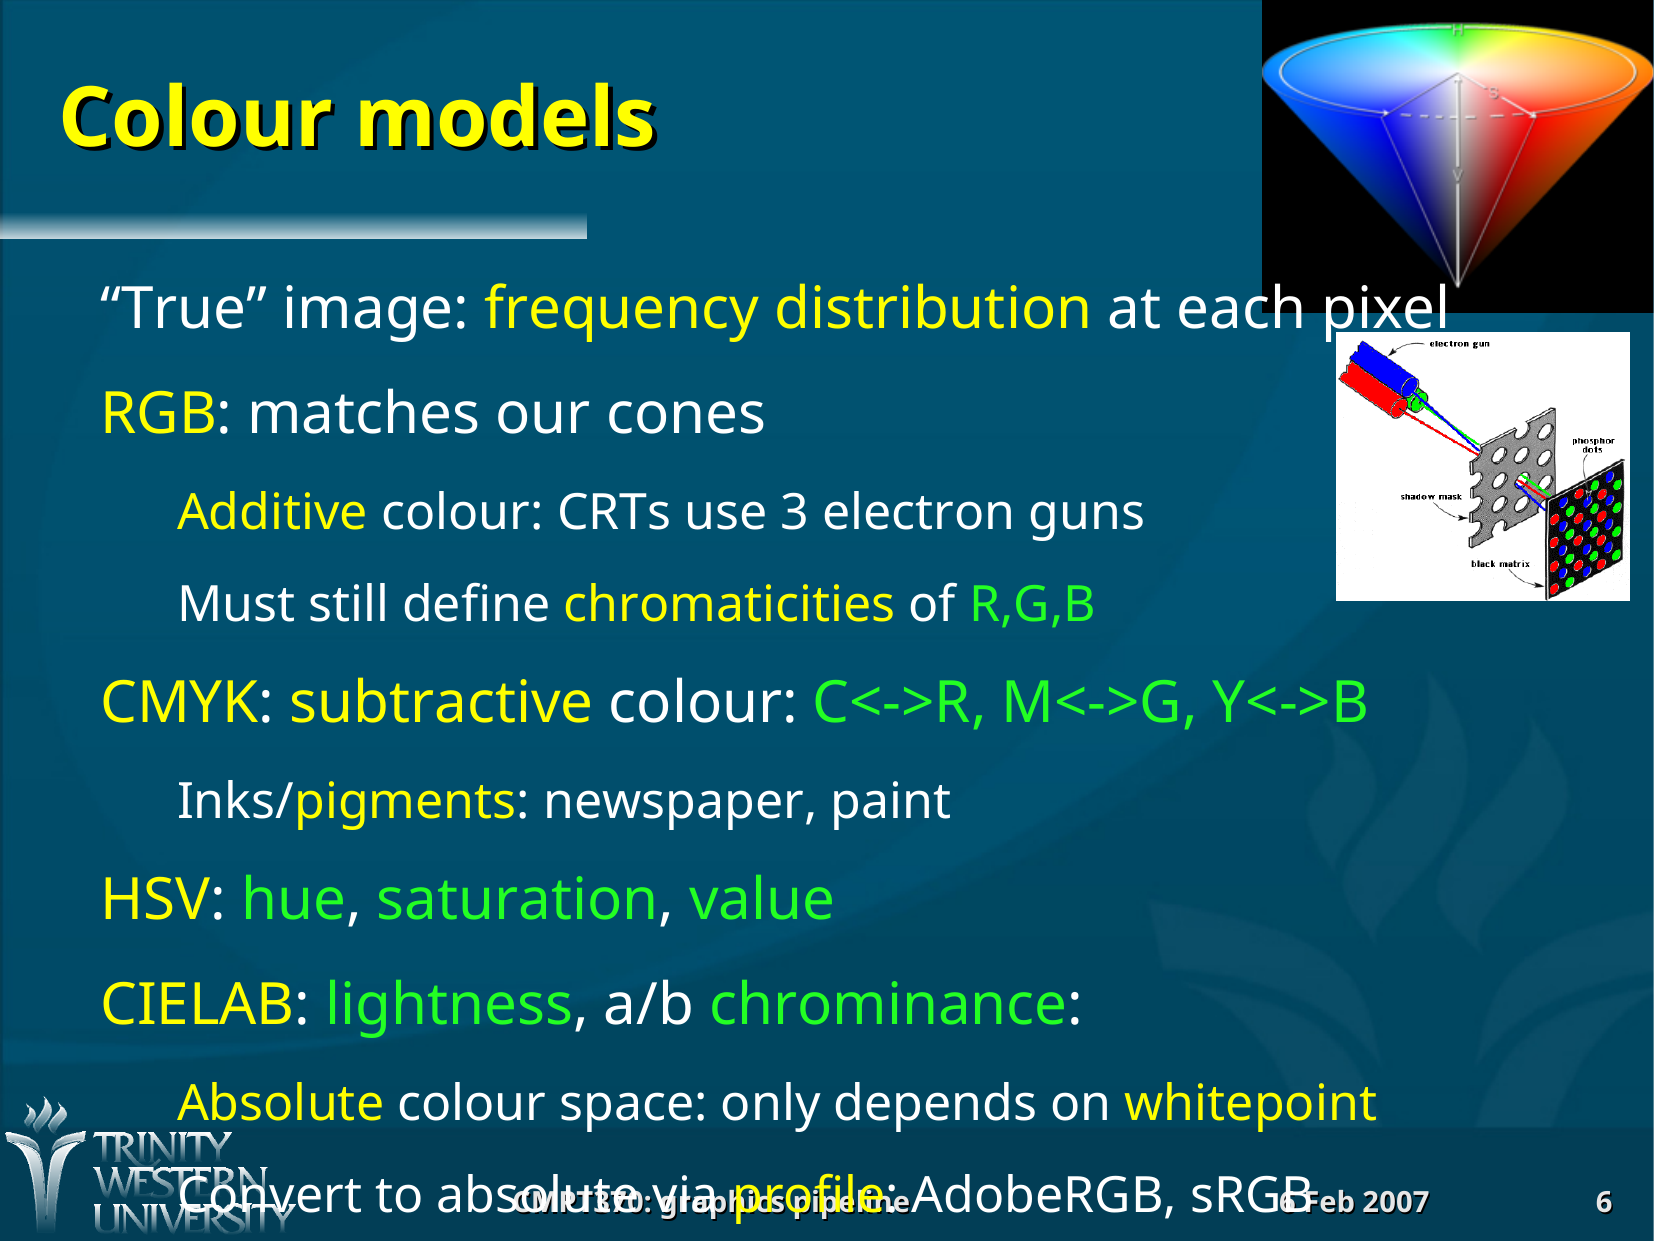

# Colour models
“True” image: frequency distribution at each pixel
RGB: matches our cones
Additive colour: CRTs use 3 electron guns
Must still define chromaticities of R,G,B
CMYK: subtractive colour: C<->R, M<->G, Y<->B
Inks/pigments: newspaper, paint
HSV: hue, saturation, value
CIELAB: lightness, a/b chrominance:
Absolute colour space: only depends on whitepoint
Convert to absolute via profile: AdobeRGB, sRGB
CMPT370: graphics pipeline
6 Feb 2007
6